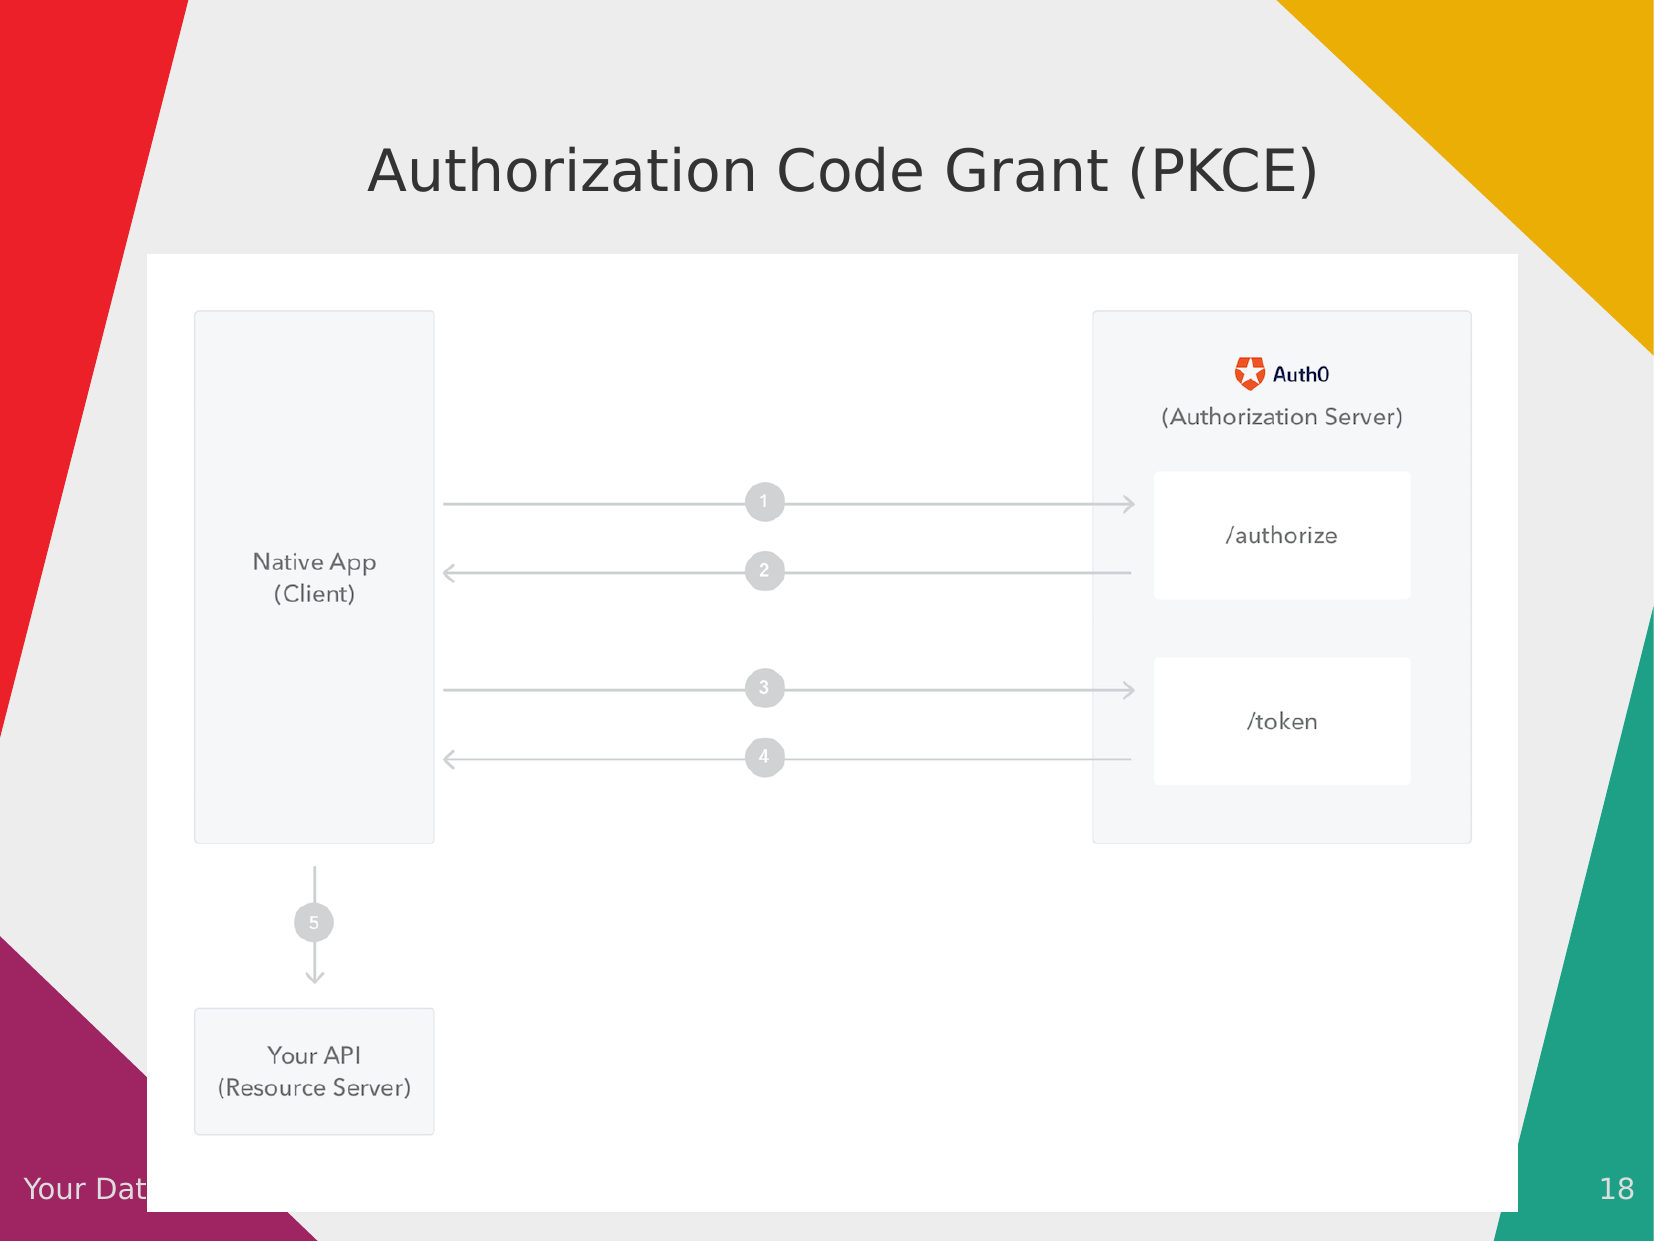

# Authorization Code Grant (PKCE)
Your Date Here
Your Footer Here
18